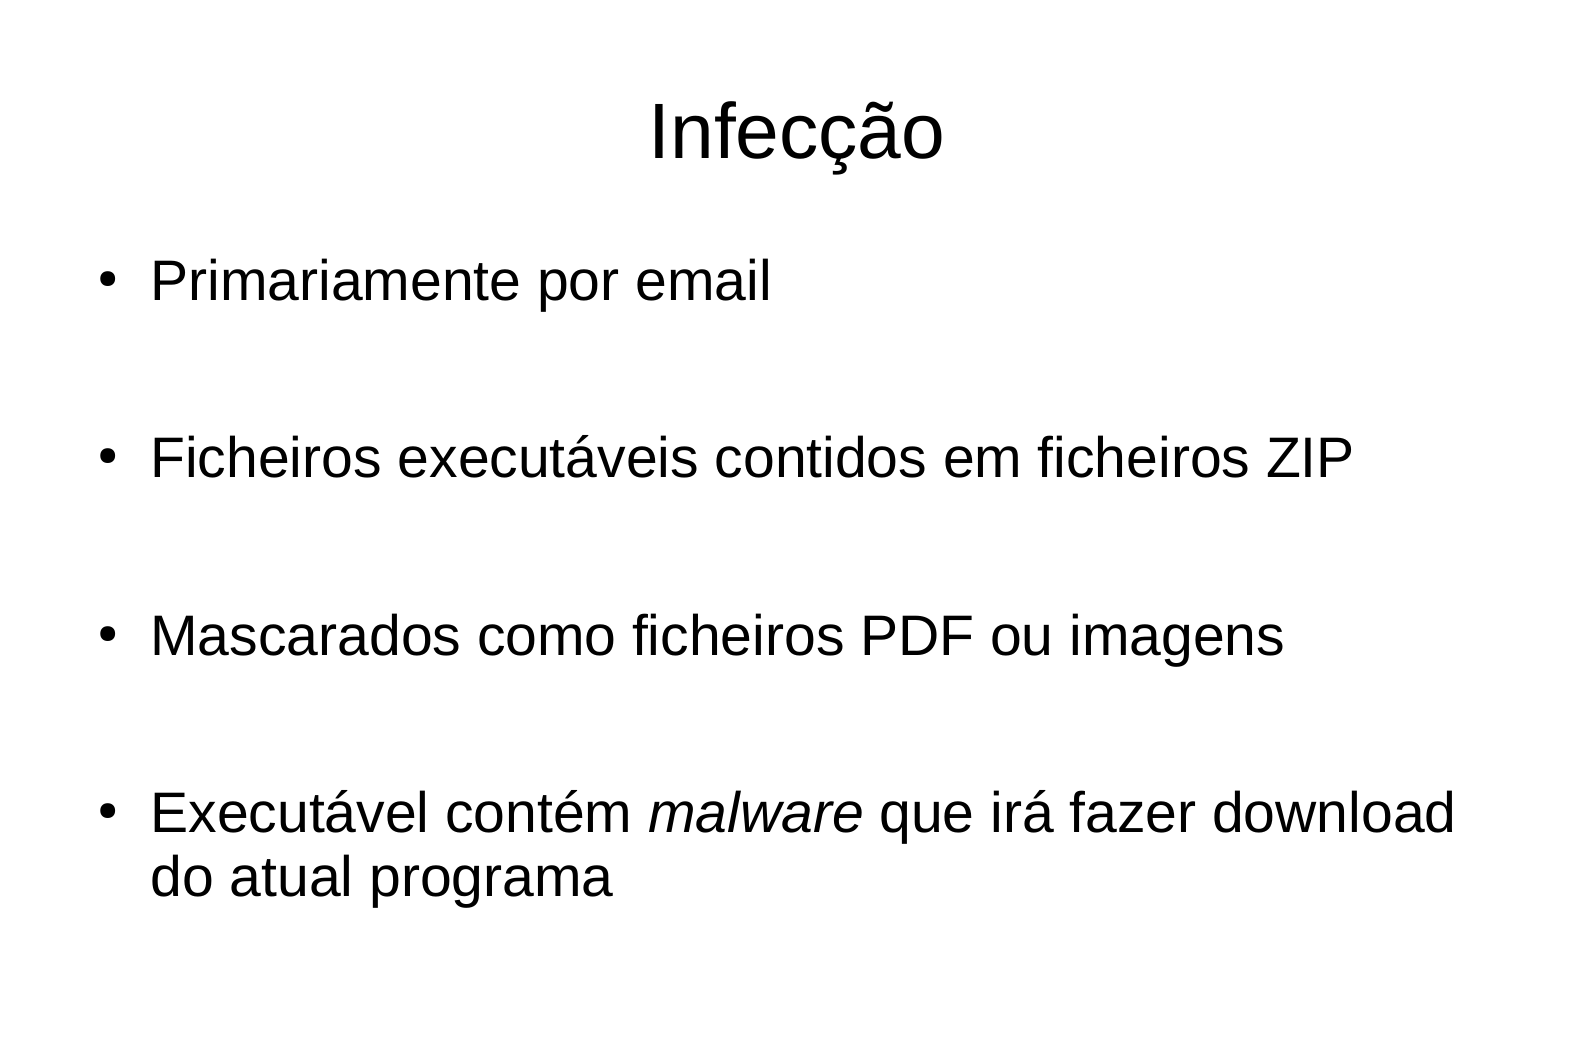

# Infecção
Primariamente por email
Ficheiros executáveis contidos em ficheiros ZIP
Mascarados como ficheiros PDF ou imagens
Executável contém malware que irá fazer download do atual programa